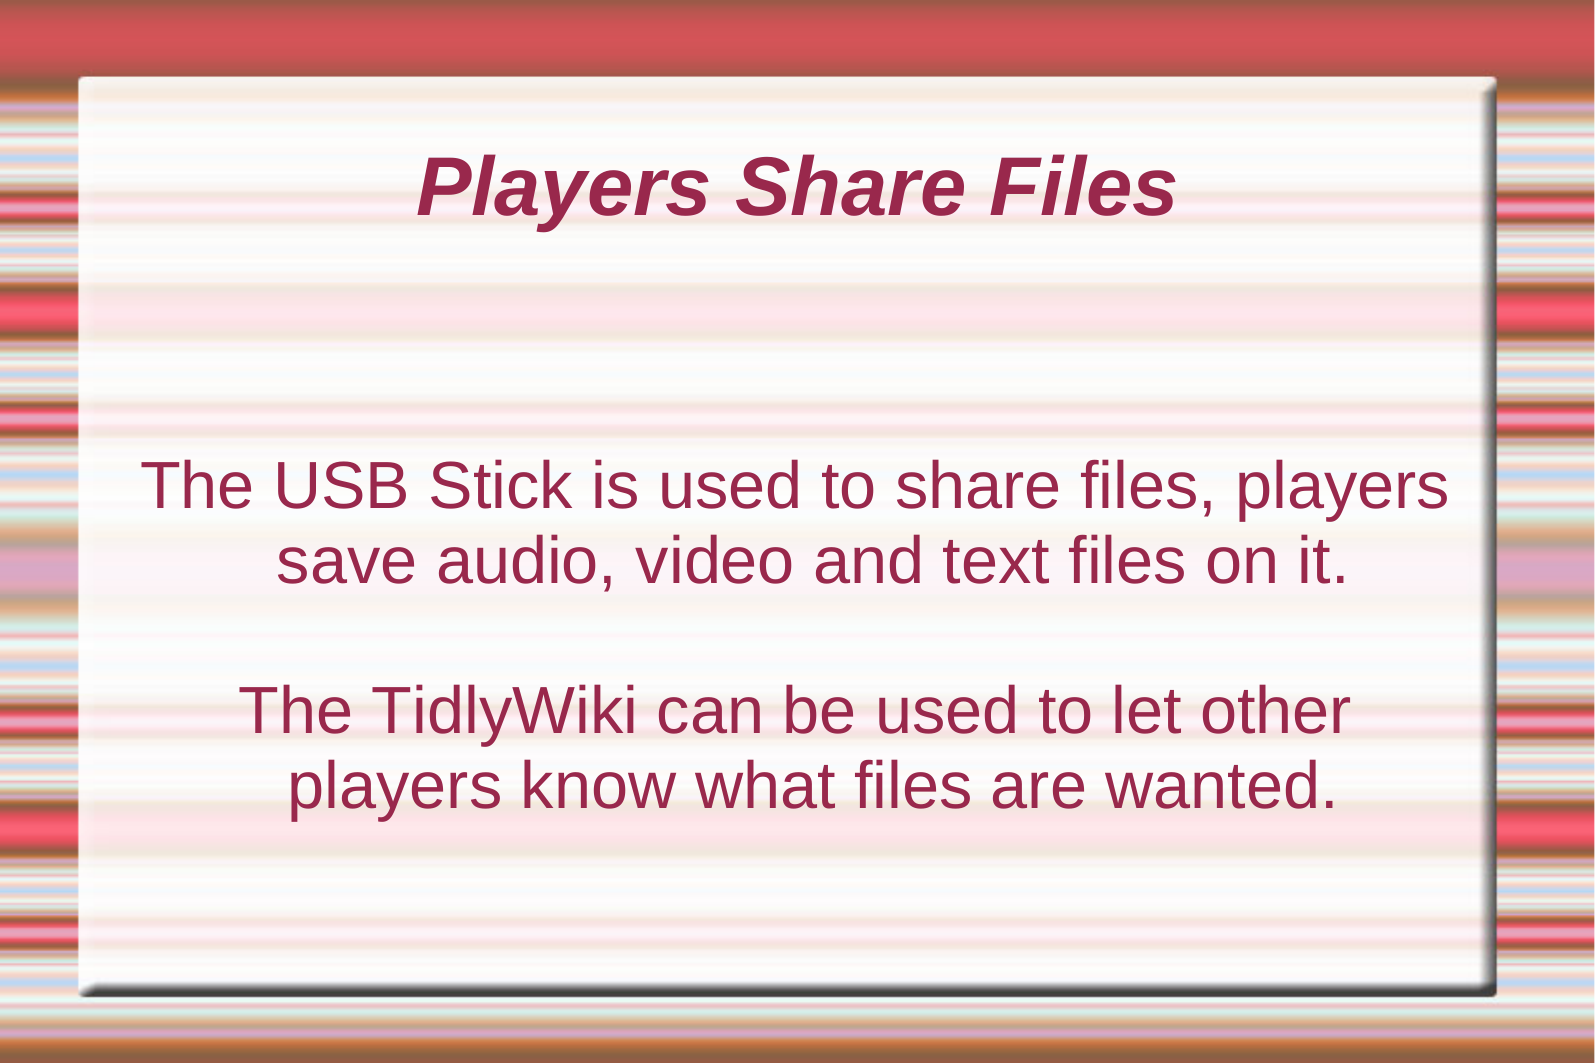

# Players Share Files
The USB Stick is used to share files, players save audio, video and text files on it.
The TidlyWiki can be used to let other players know what files are wanted.